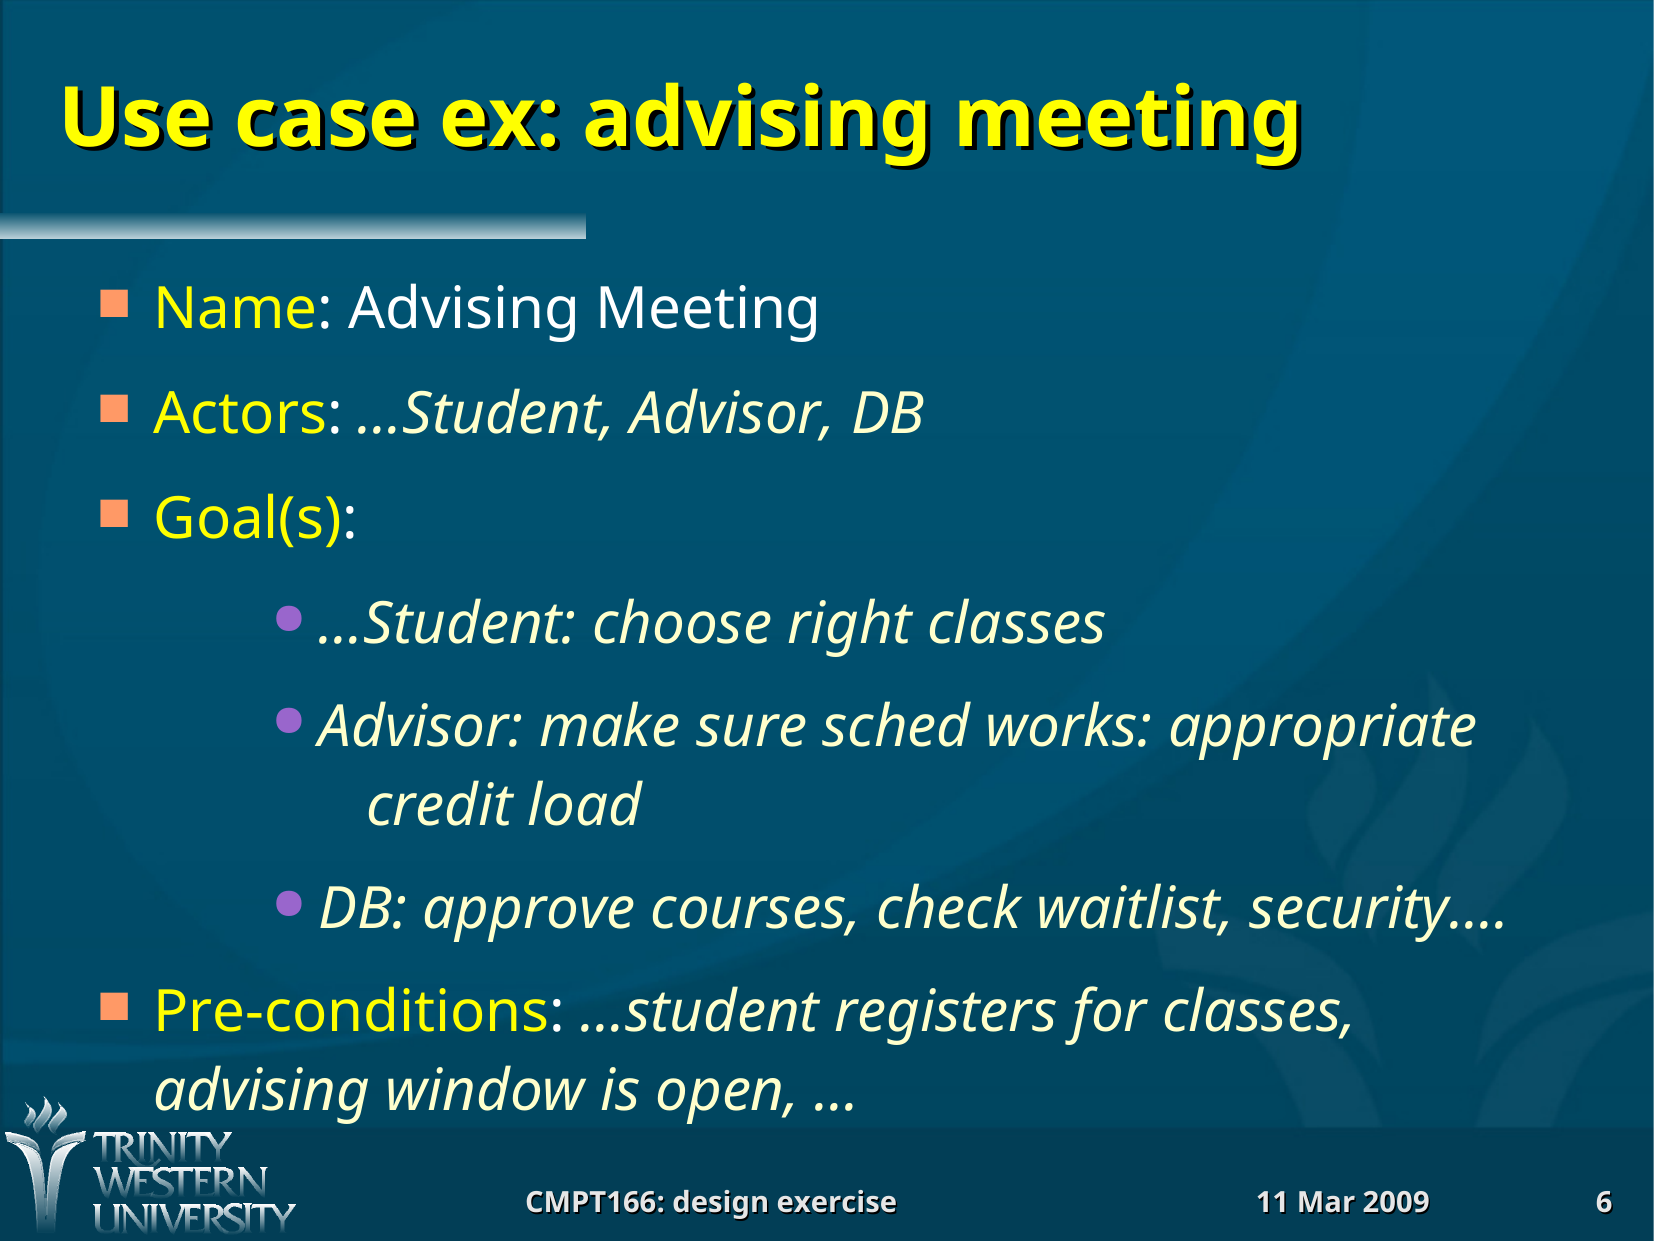

# Use case ex: advising meeting
Name: Advising Meeting
Actors: …Student, Advisor, DB
Goal(s):
…Student: choose right classes
Advisor: make sure sched works: appropriate credit load
DB: approve courses, check waitlist, security....
Pre-conditions: …student registers for classes, advising window is open, ...
CMPT166: design exercise
11 Mar 2009
6